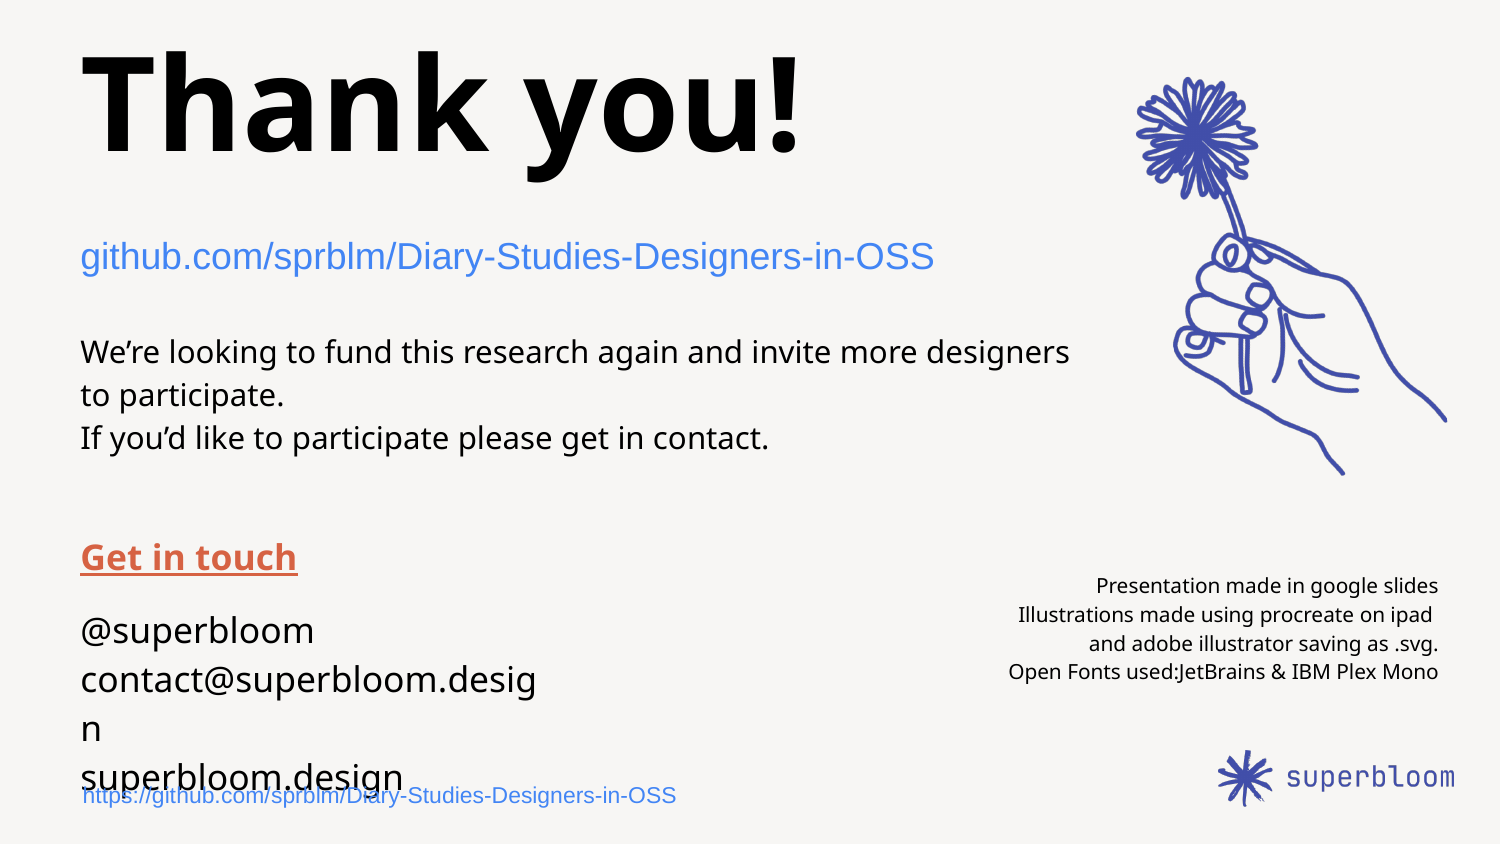

Thank you!
github.com/sprblm/Diary-Studies-Designers-in-OSS
We’re looking to fund this research again and invite more designers to participate.
If you’d like to participate please get in contact.
Get in touch
Presentation made in google slides
Illustrations made using procreate on ipad
and adobe illustrator saving as .svg.
Open Fonts used:JetBrains & IBM Plex Mono
@superbloom
contact@superbloom.design
superbloom.design
https://github.com/sprblm/Diary-Studies-Designers-in-OSS